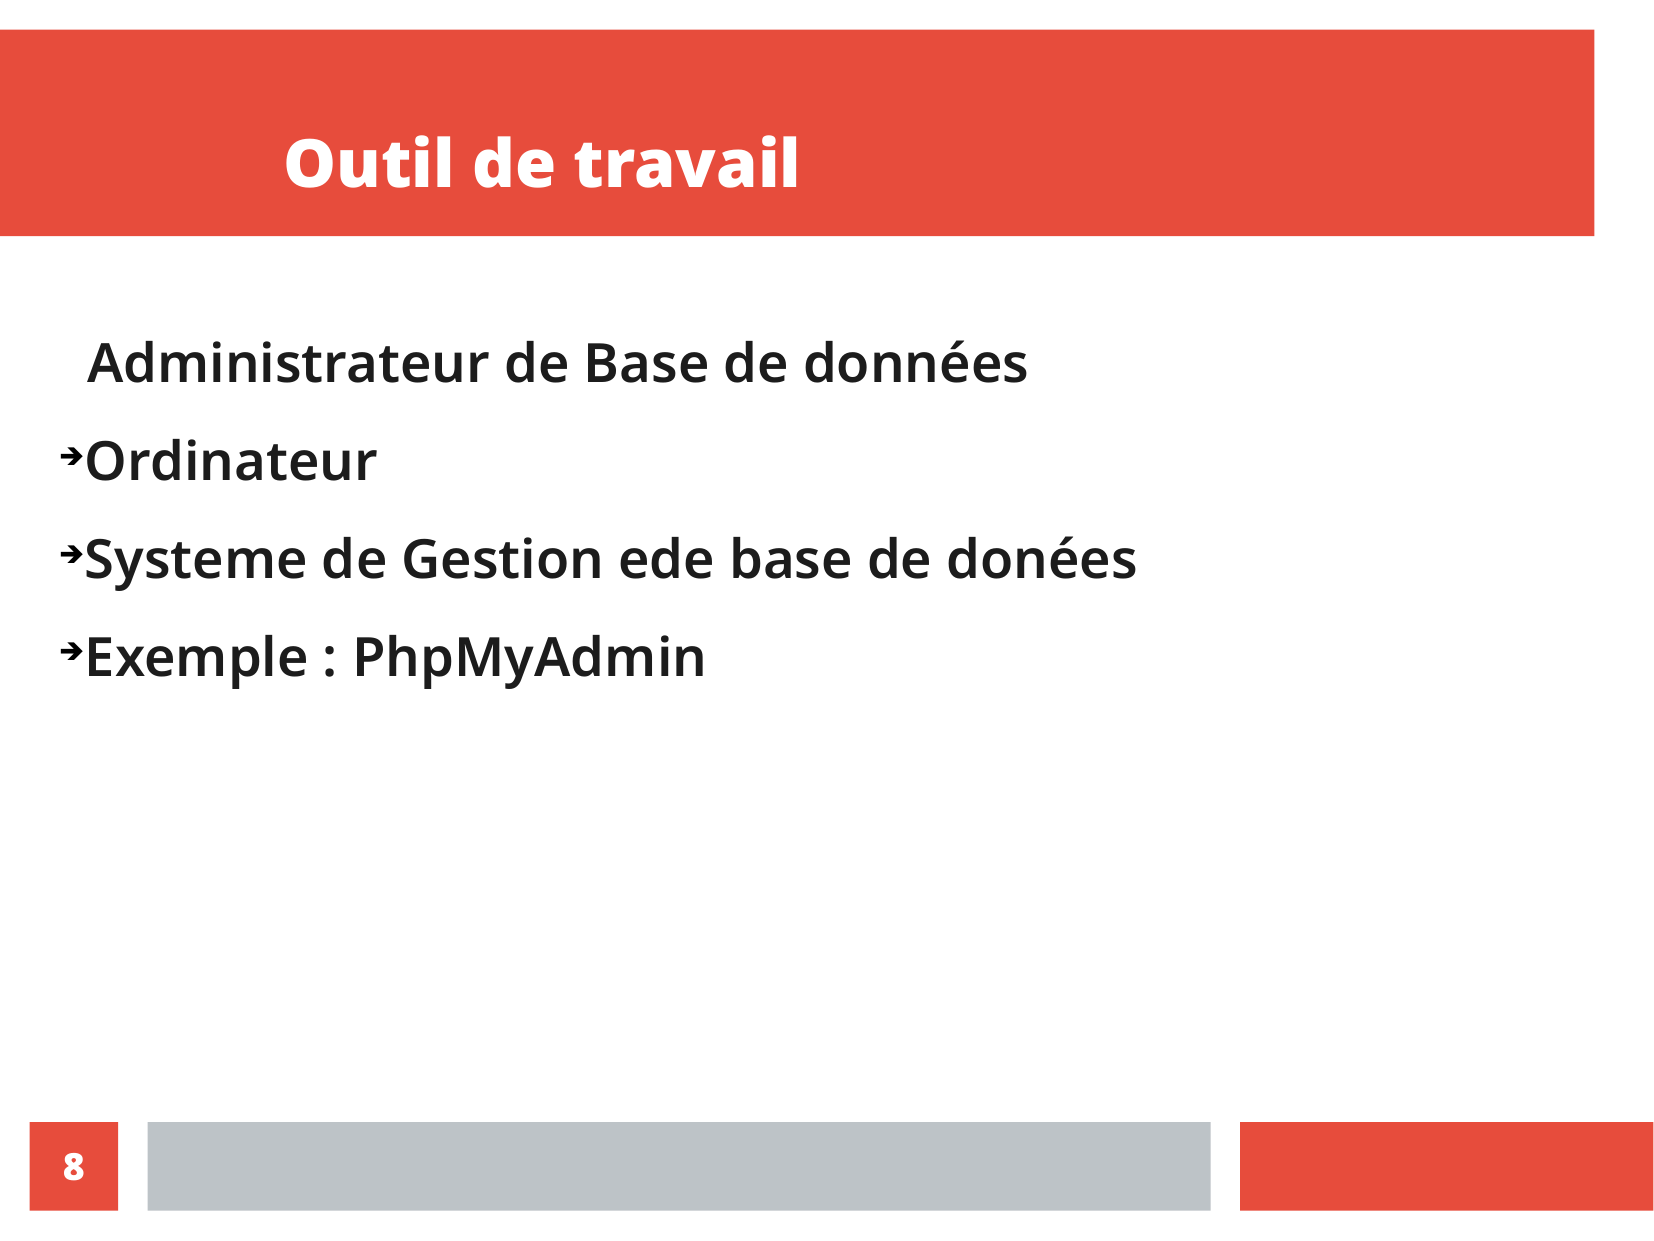

# Outil de travail
 Administrateur de Base de données
Ordinateur
Systeme de Gestion ede base de donées
Exemple : PhpMyAdmin
8